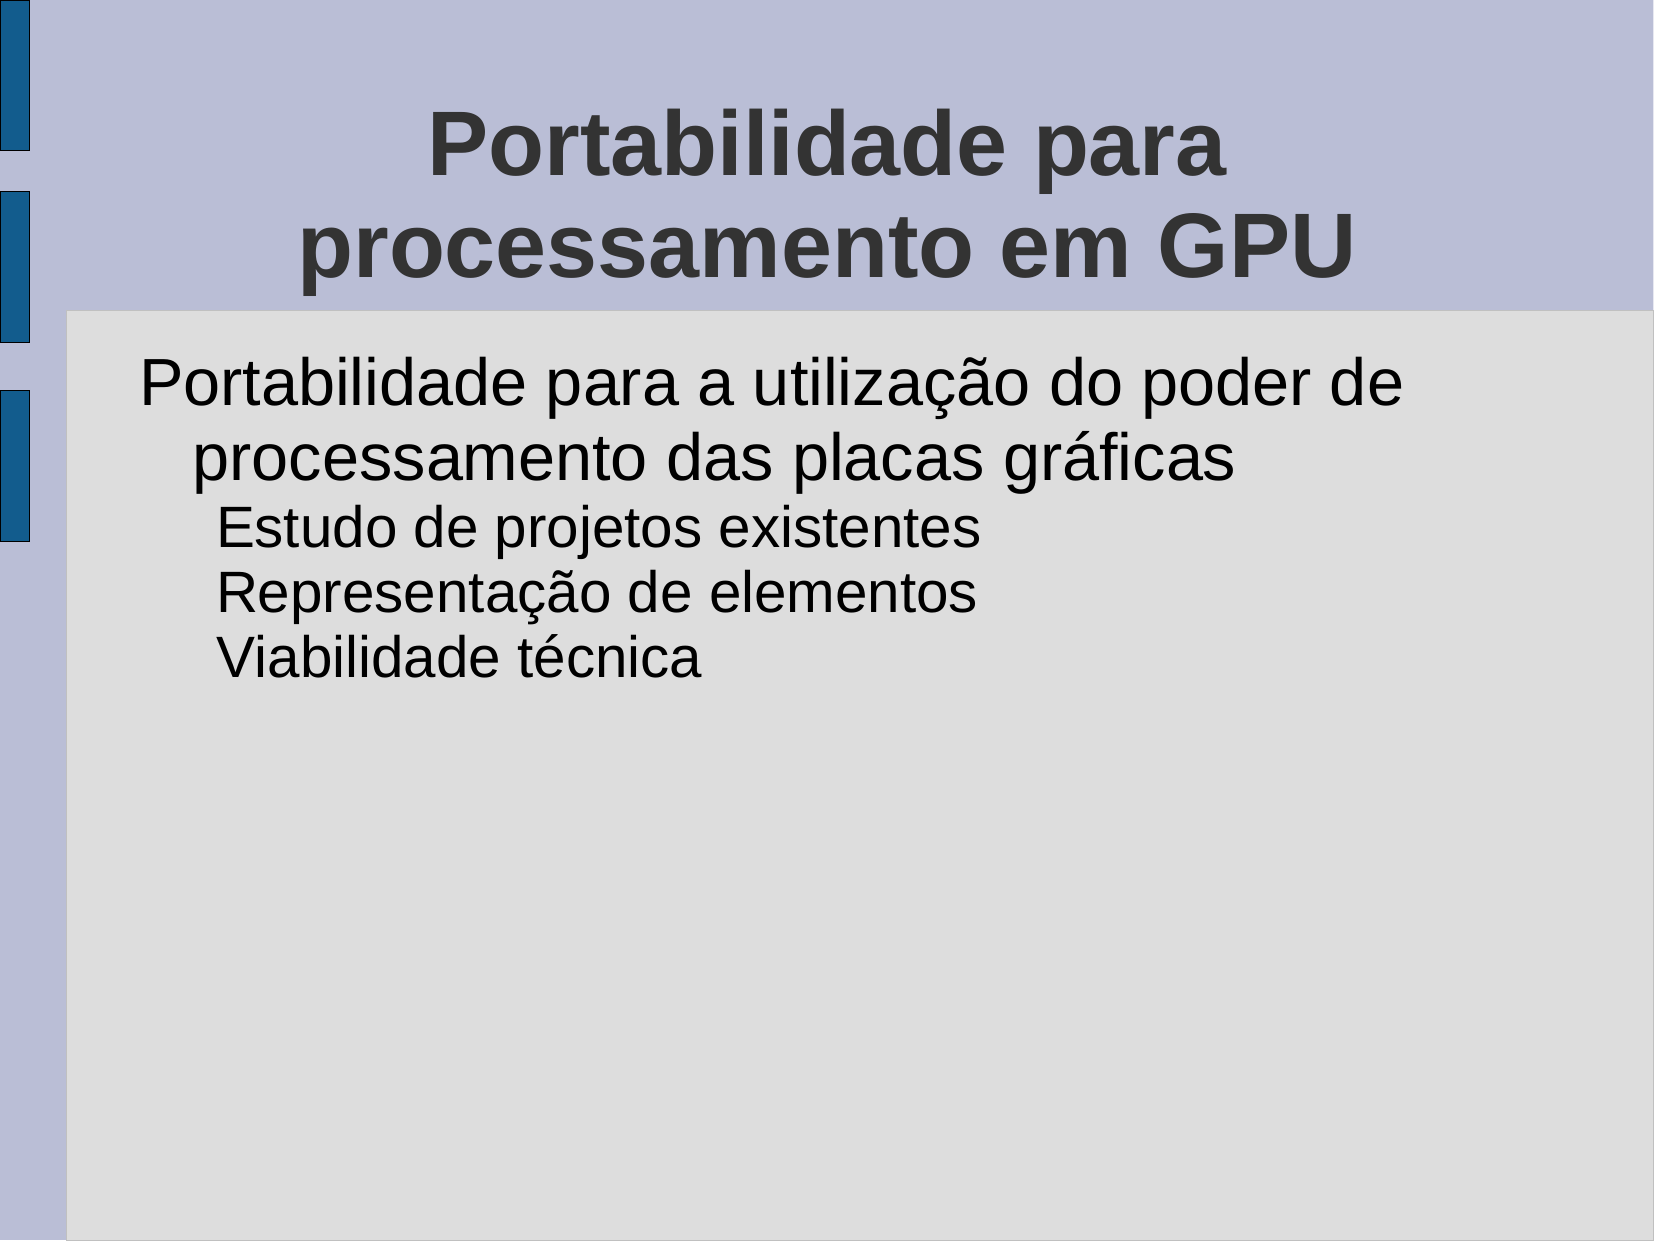

# Portabilidade para processamento em GPU
Portabilidade para a utilização do poder de processamento das placas gráficas
Estudo de projetos existentes
Representação de elementos
Viabilidade técnica